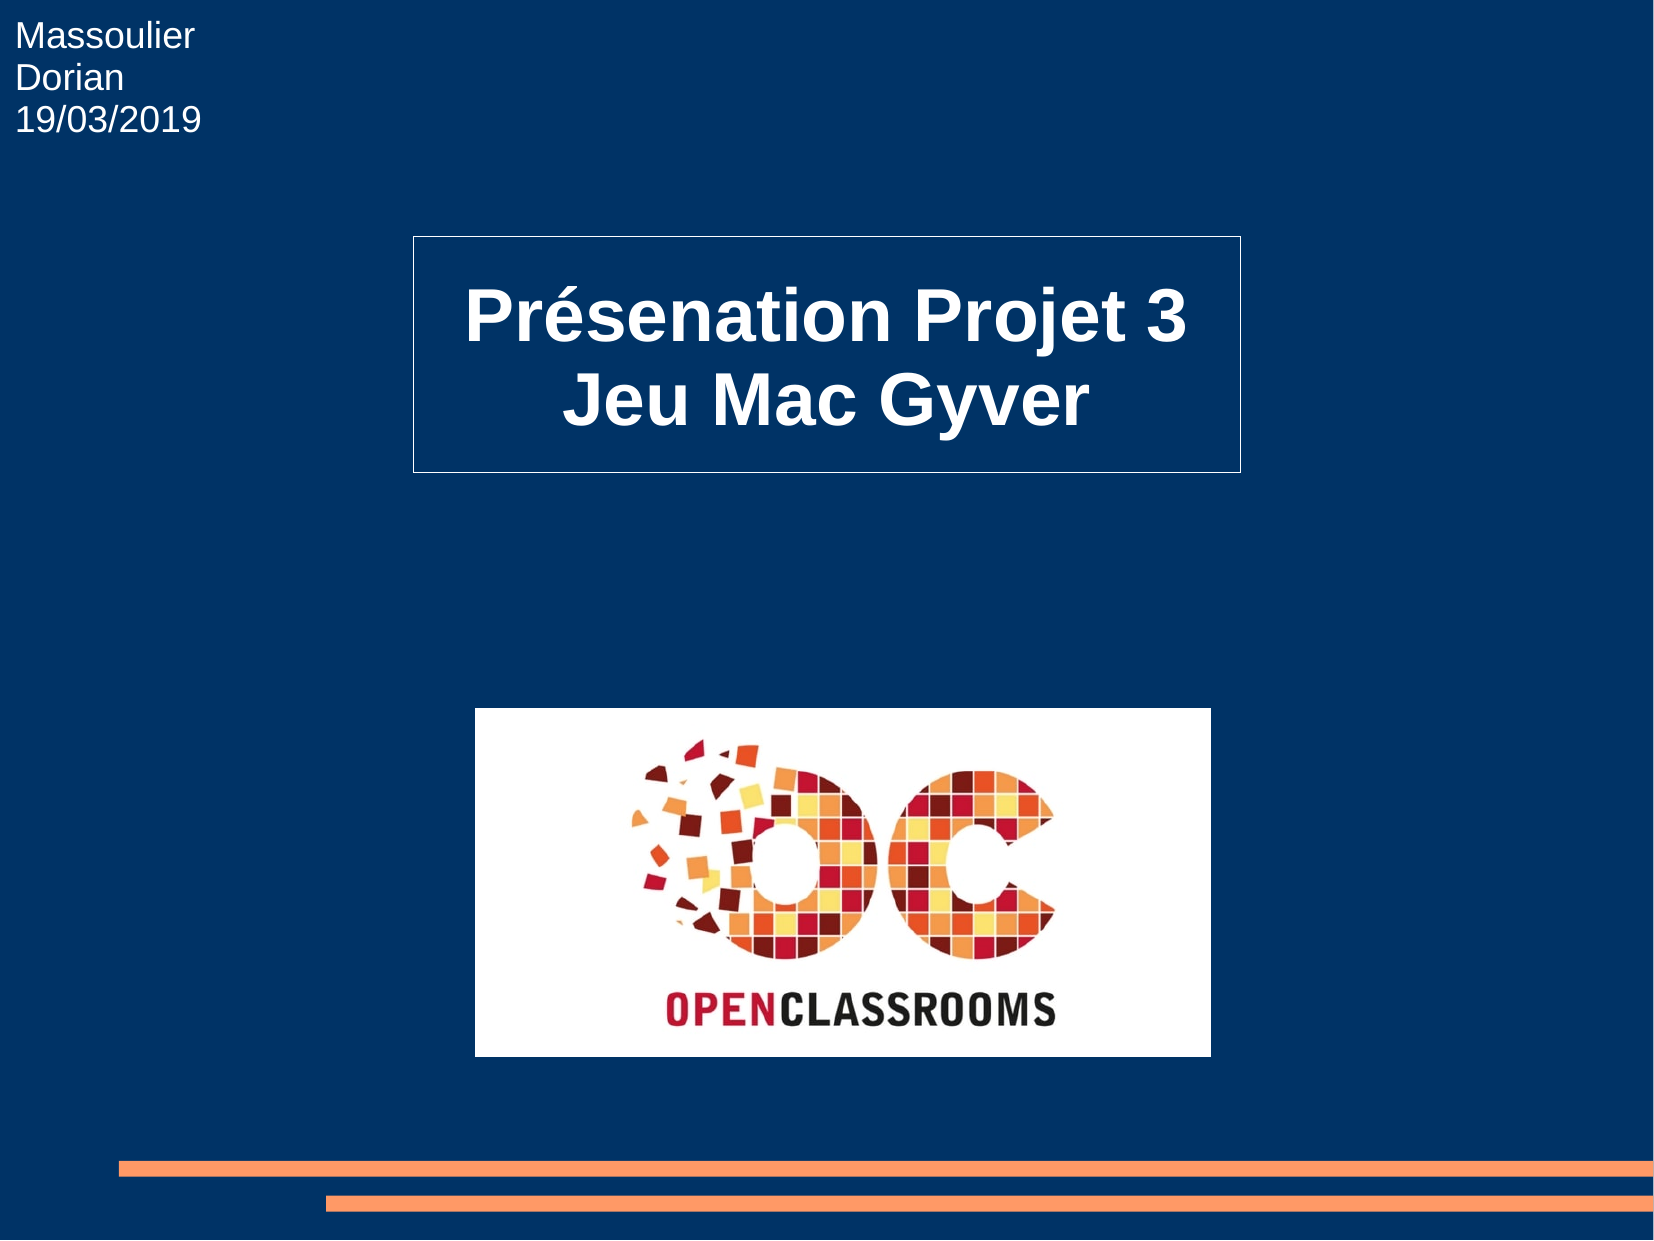

Massoulier
Dorian
19/03/2019
Présenation Projet 3
Jeu Mac Gyver